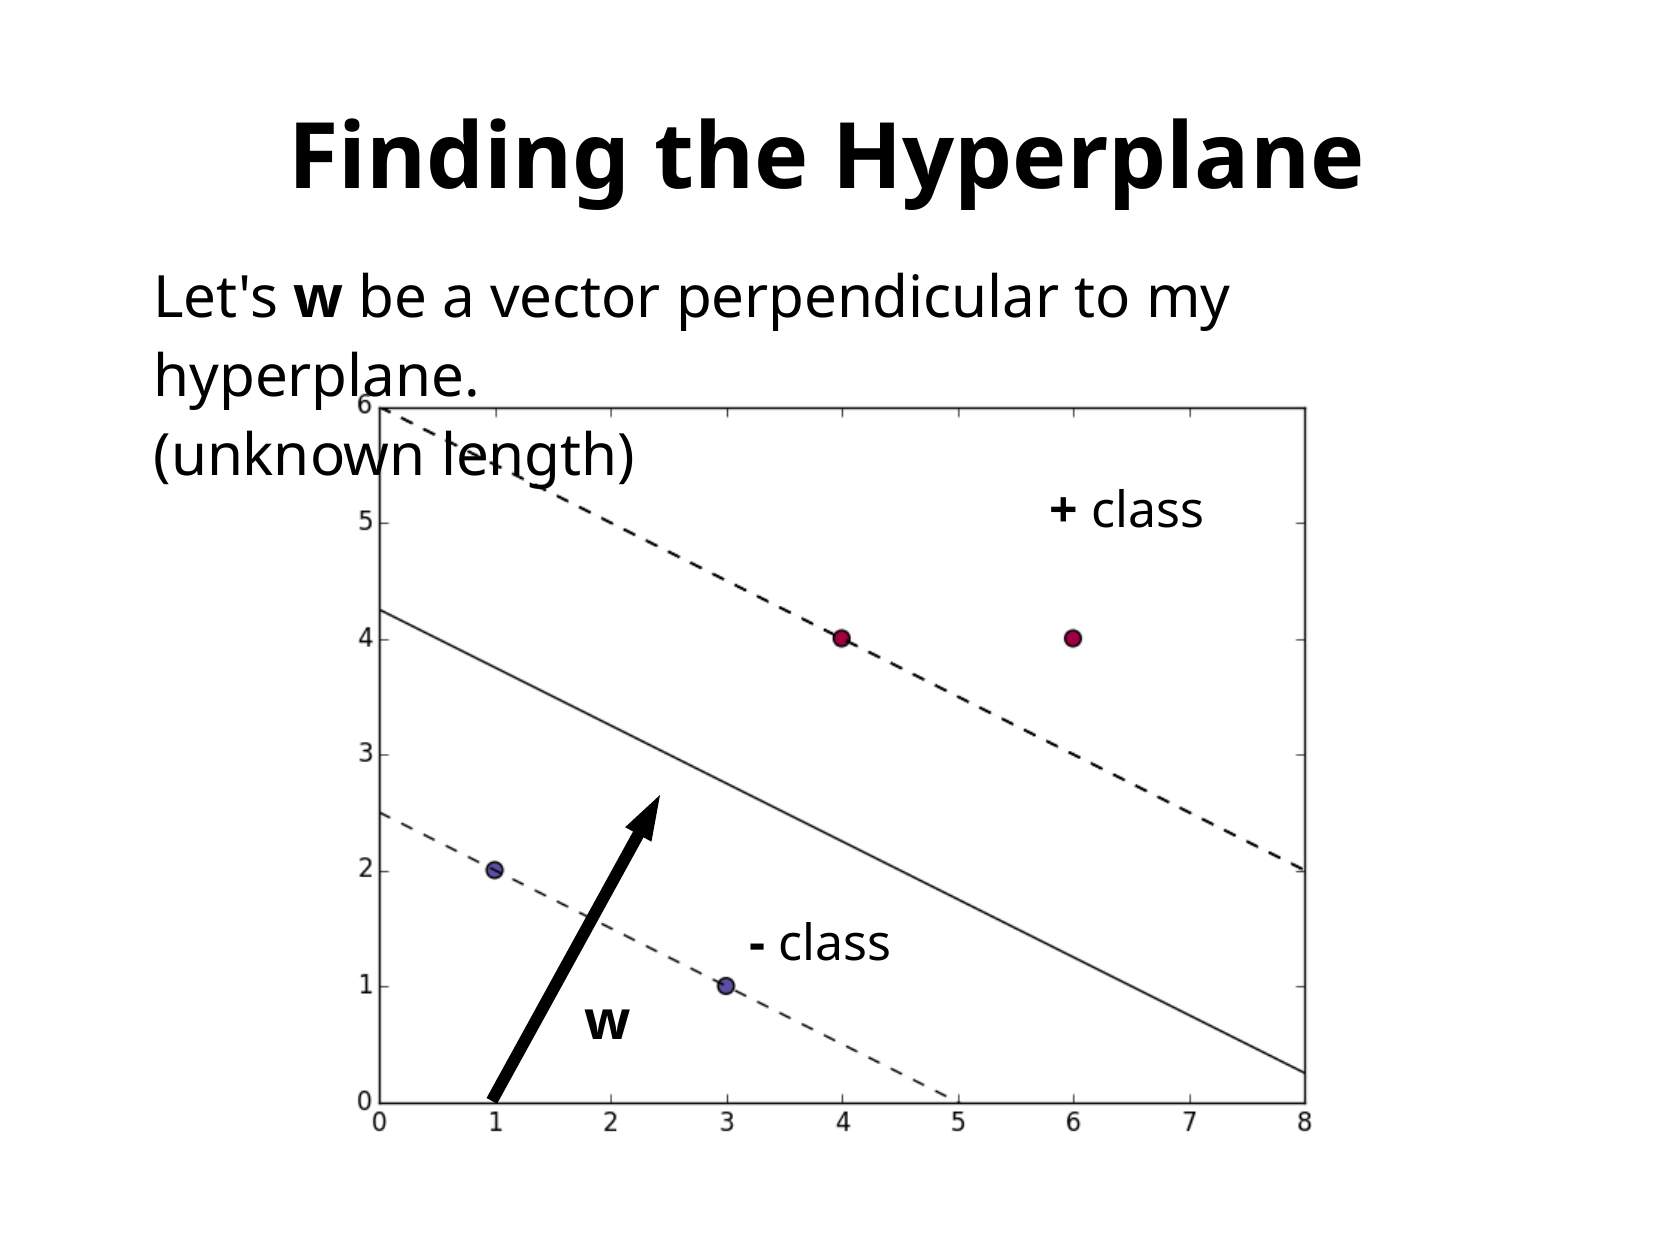

# Finding the Hyperplane
Let's w be a vector perpendicular to my hyperplane.
(unknown length)
+ class
- class
w